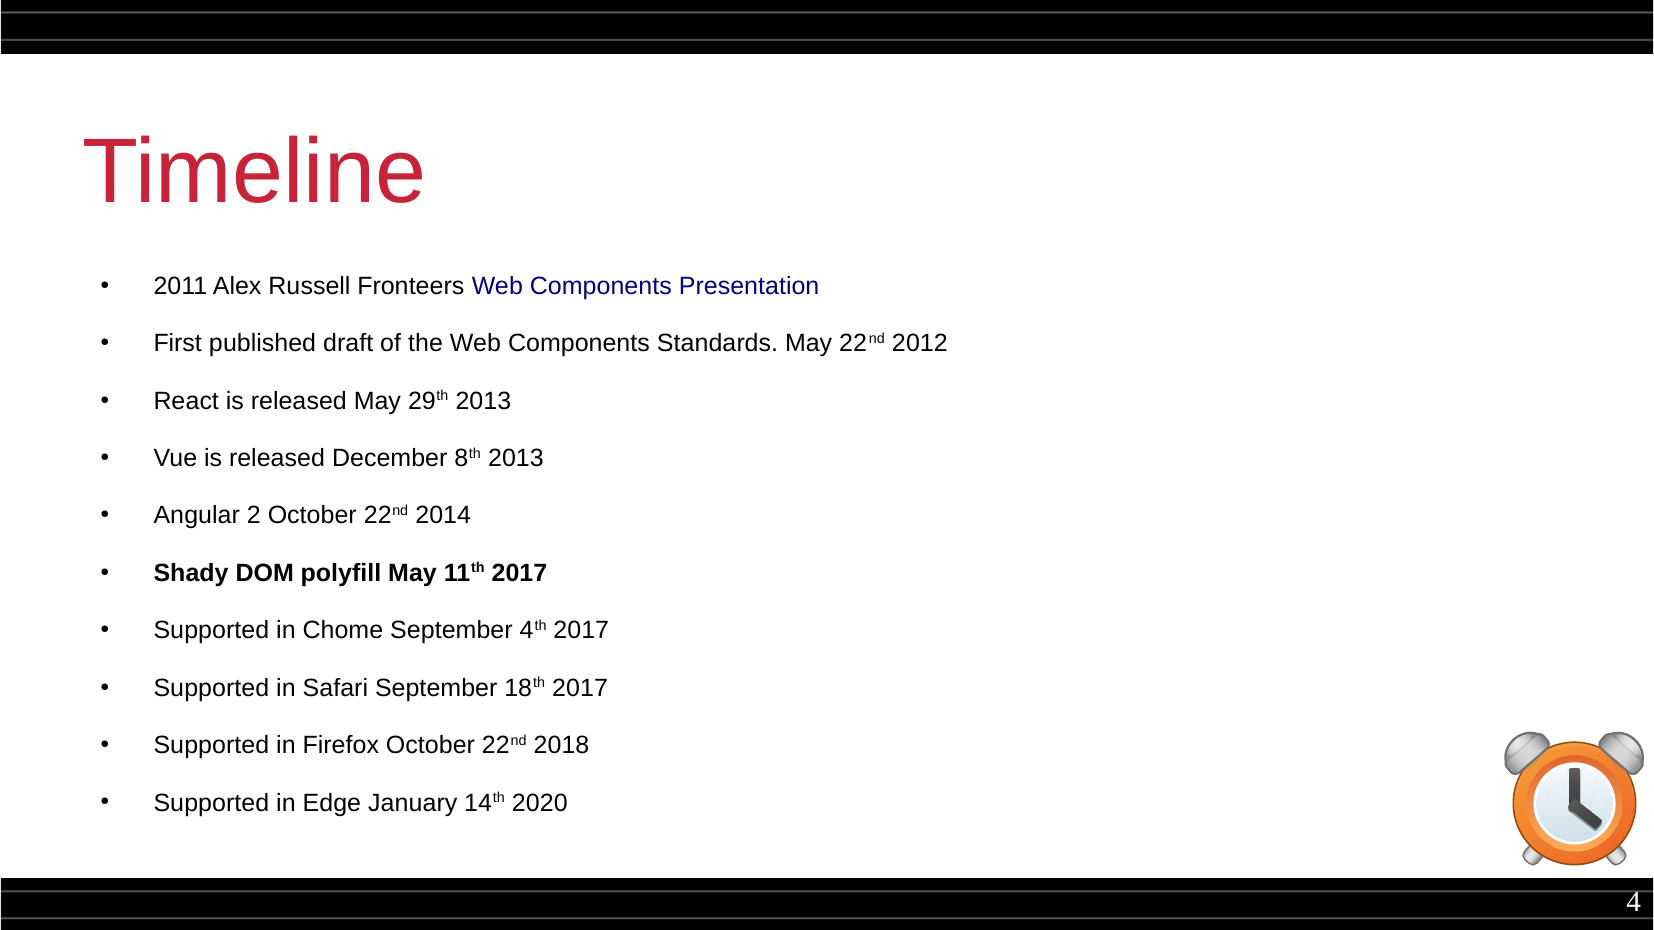

# Timeline
2011 Alex Russell Fronteers Web Components Presentation
First published draft of the Web Components Standards. May 22nd 2012
React is released May 29th 2013
Vue is released December 8th 2013
Angular 2 October 22nd 2014
Shady DOM polyfill May 11th 2017
Supported in Chome September 4th 2017
Supported in Safari September 18th 2017
Supported in Firefox October 22nd 2018
Supported in Edge January 14th 2020